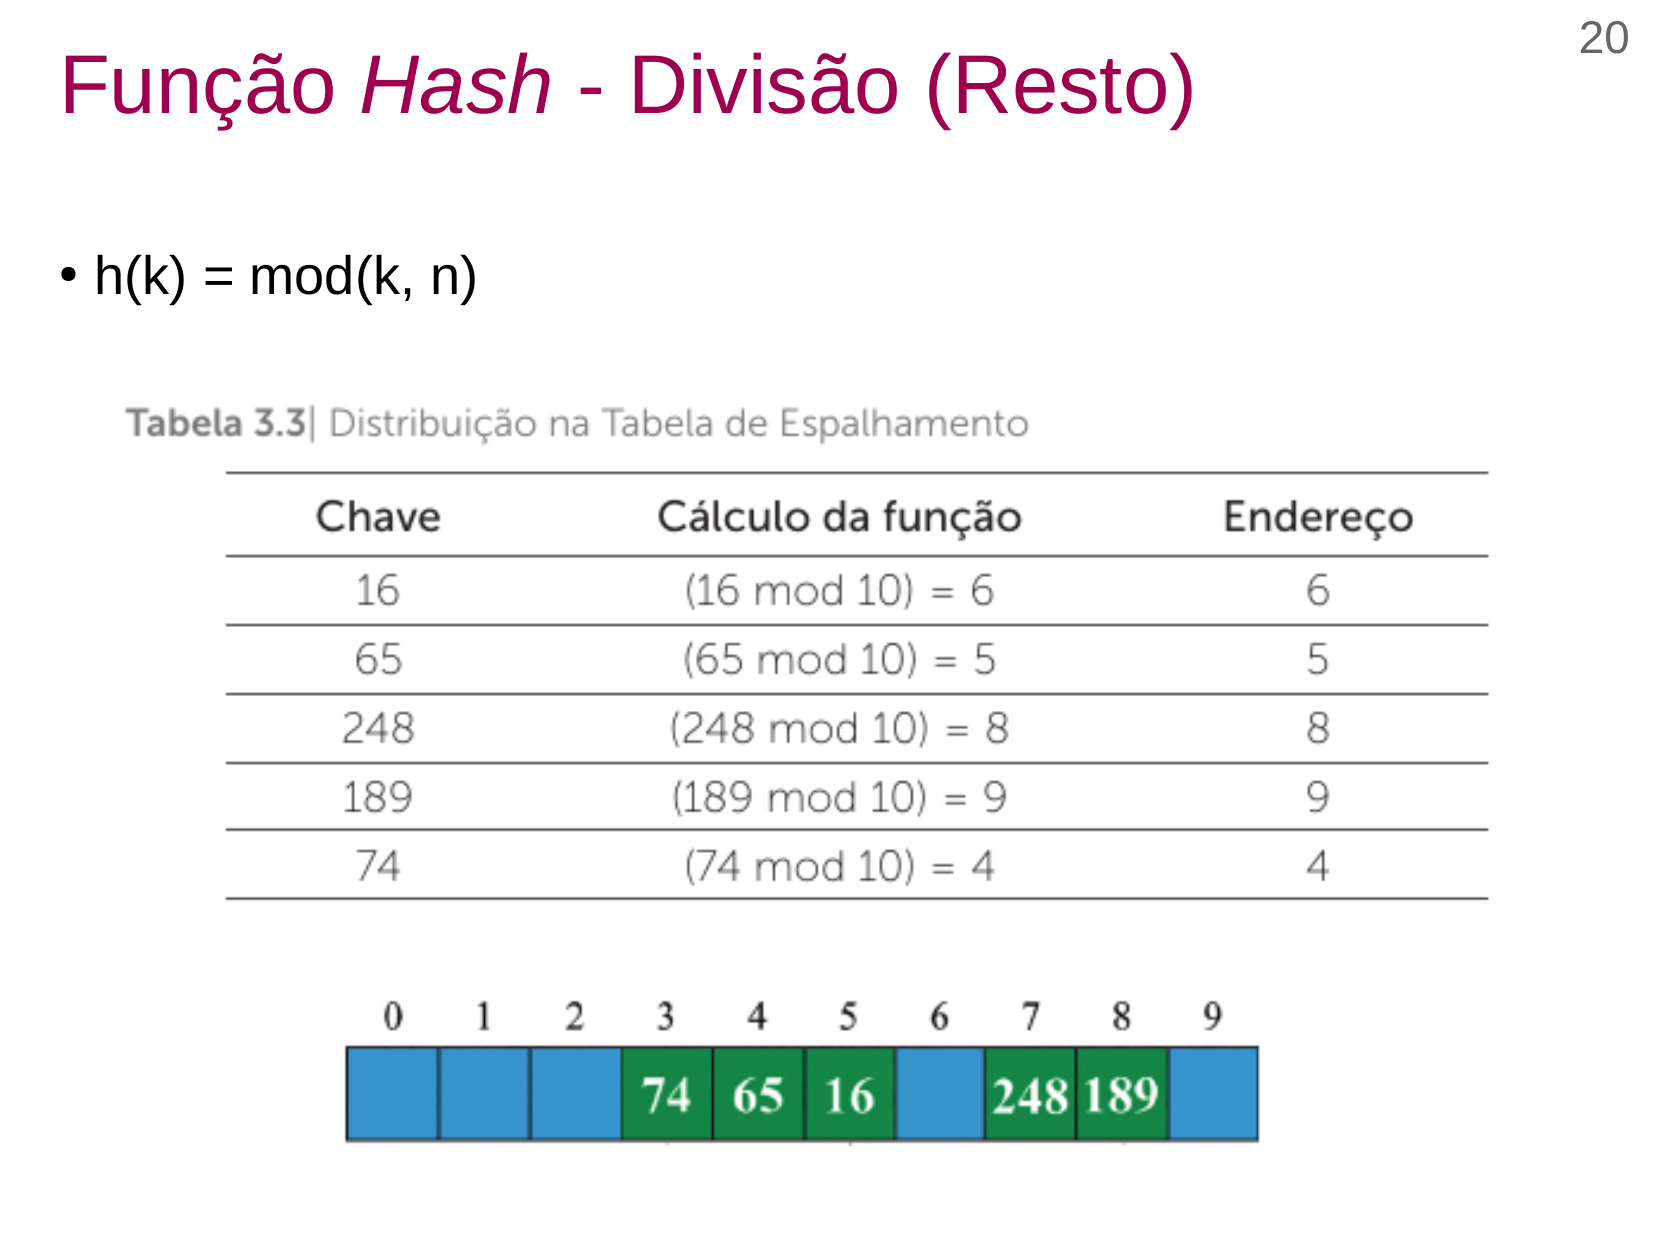

20
# Função Hash - Divisão (Resto)
h(k) = mod(k, n)